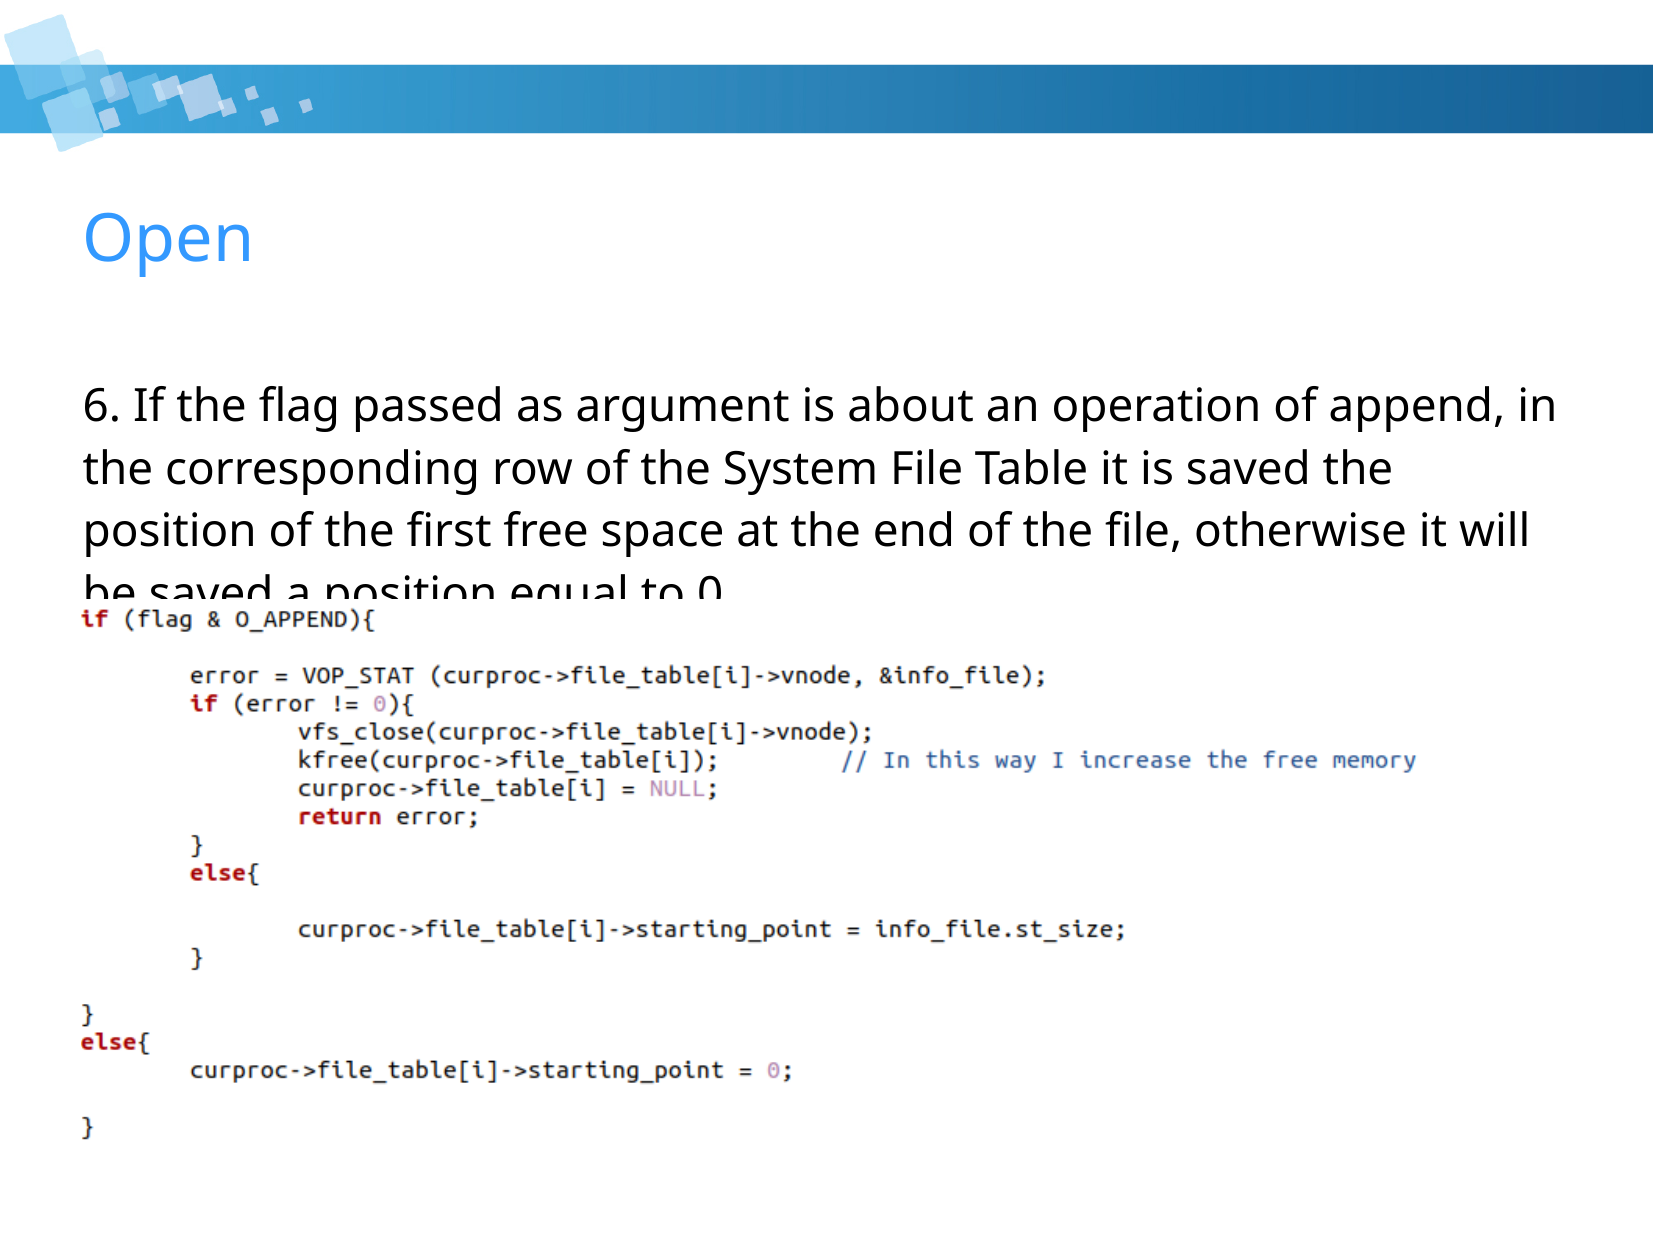

# Open
6. If the flag passed as argument is about an operation of append, in the corresponding row of the System File Table it is saved the position of the first free space at the end of the file, otherwise it will be saved a position equal to 0.